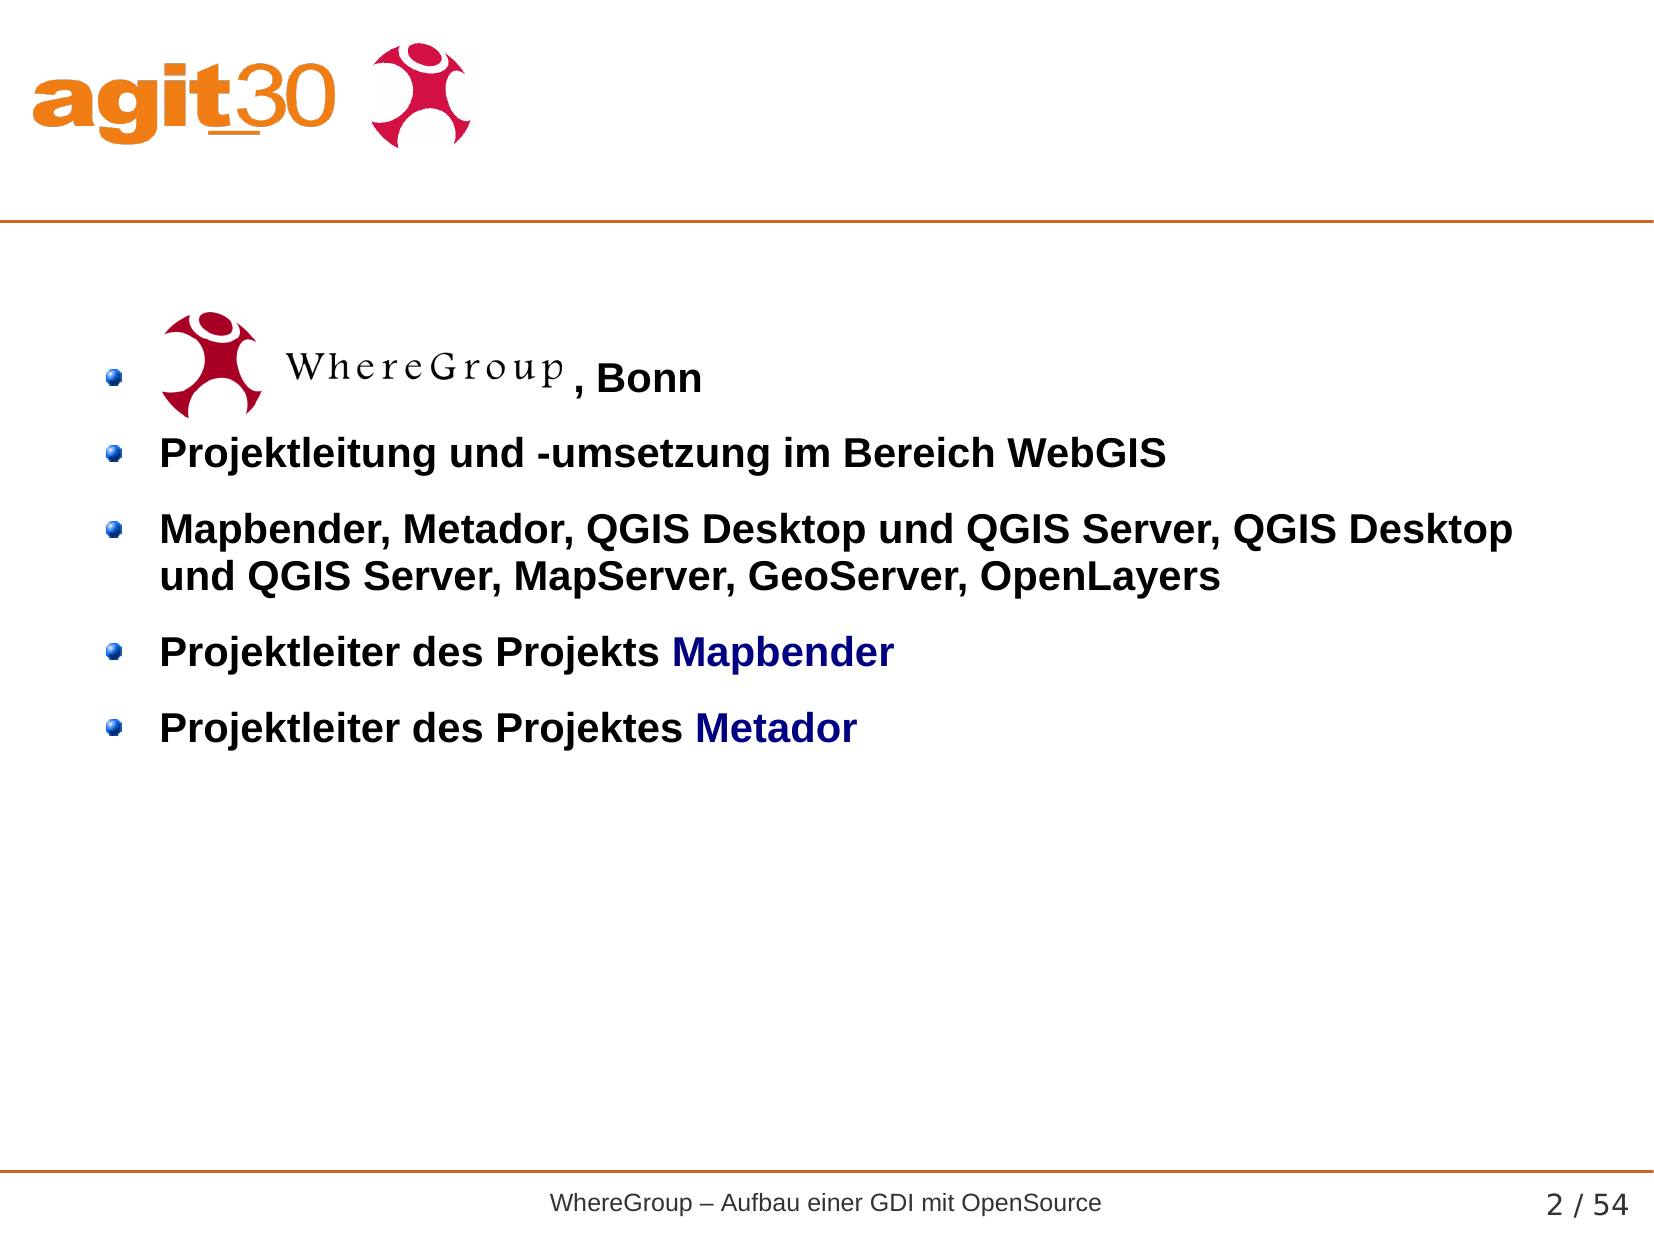

# , Bonn
Projektleitung und -umsetzung im Bereich WebGIS
Mapbender, Metador, QGIS Desktop und QGIS Server, QGIS Desktop und QGIS Server, MapServer, GeoServer, OpenLayers
Projektleiter des Projekts Mapbender
Projektleiter des Projektes Metador